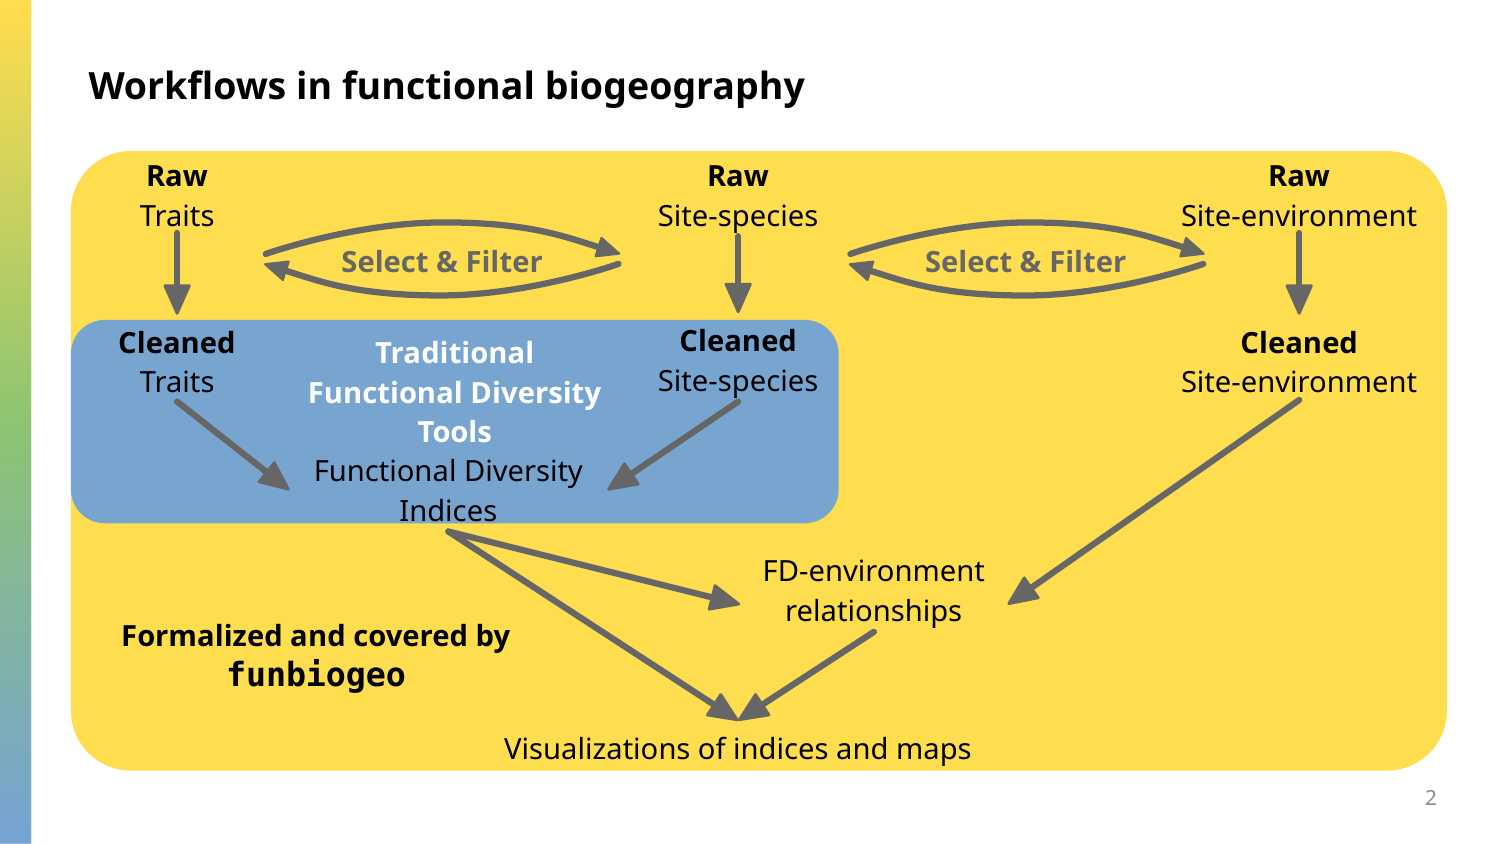

# Workflows in functional biogeography
Raw
Traits
Raw
Site-species
Raw
Site-environment
Select & Filter
Select & Filter
Cleaned
Site-species
Cleaned
Traits
Cleaned
Site-environment
Traditional Functional Diversity Tools
Functional Diversity Indices
FD-environment relationships
Formalized and covered by funbiogeo
Visualizations of indices and maps
2